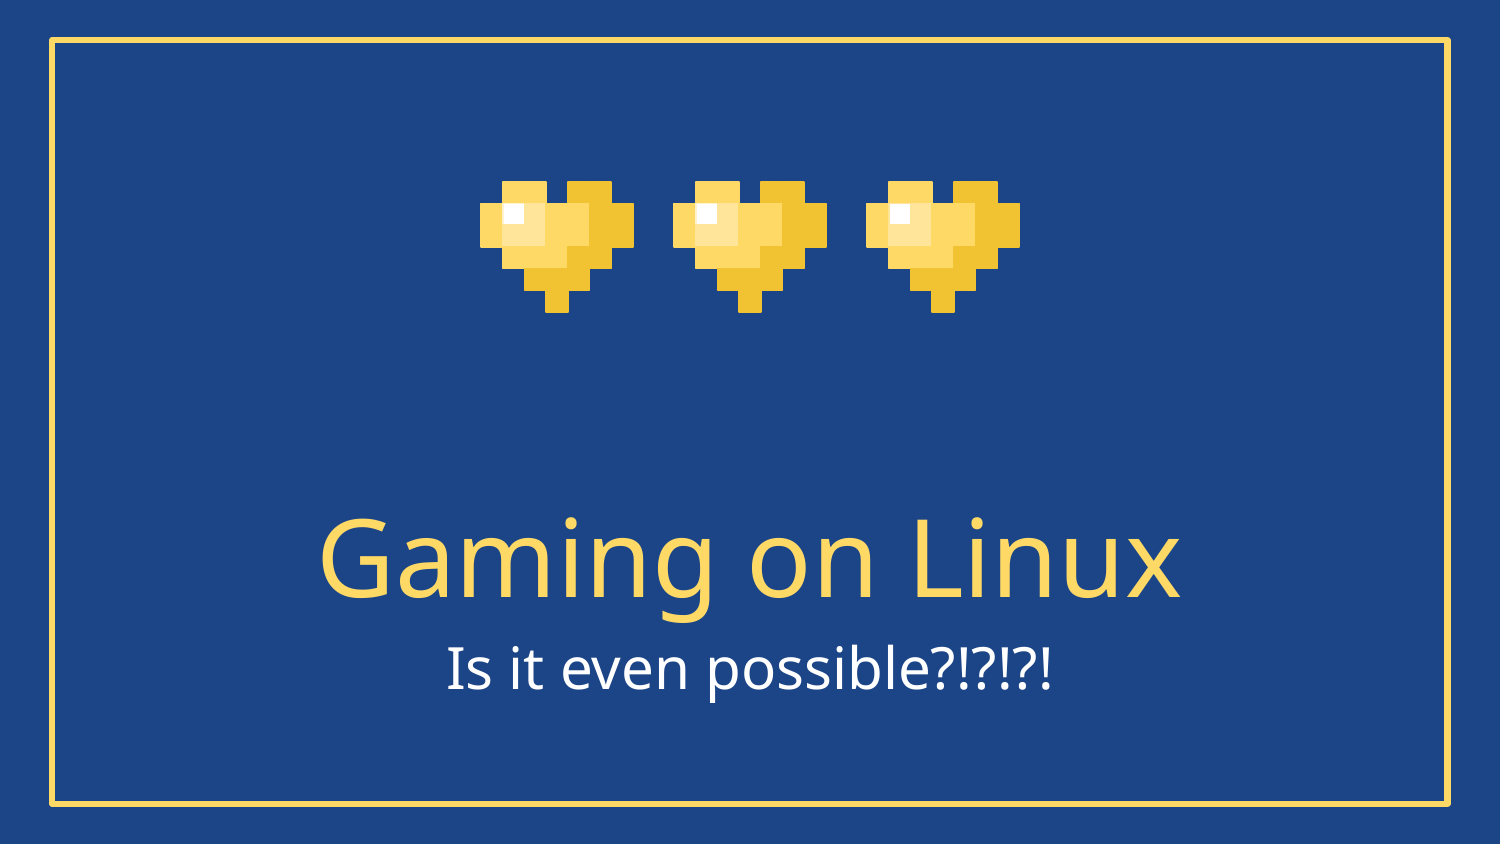

# Gaming on Linux
Is it even possible?!?!?!